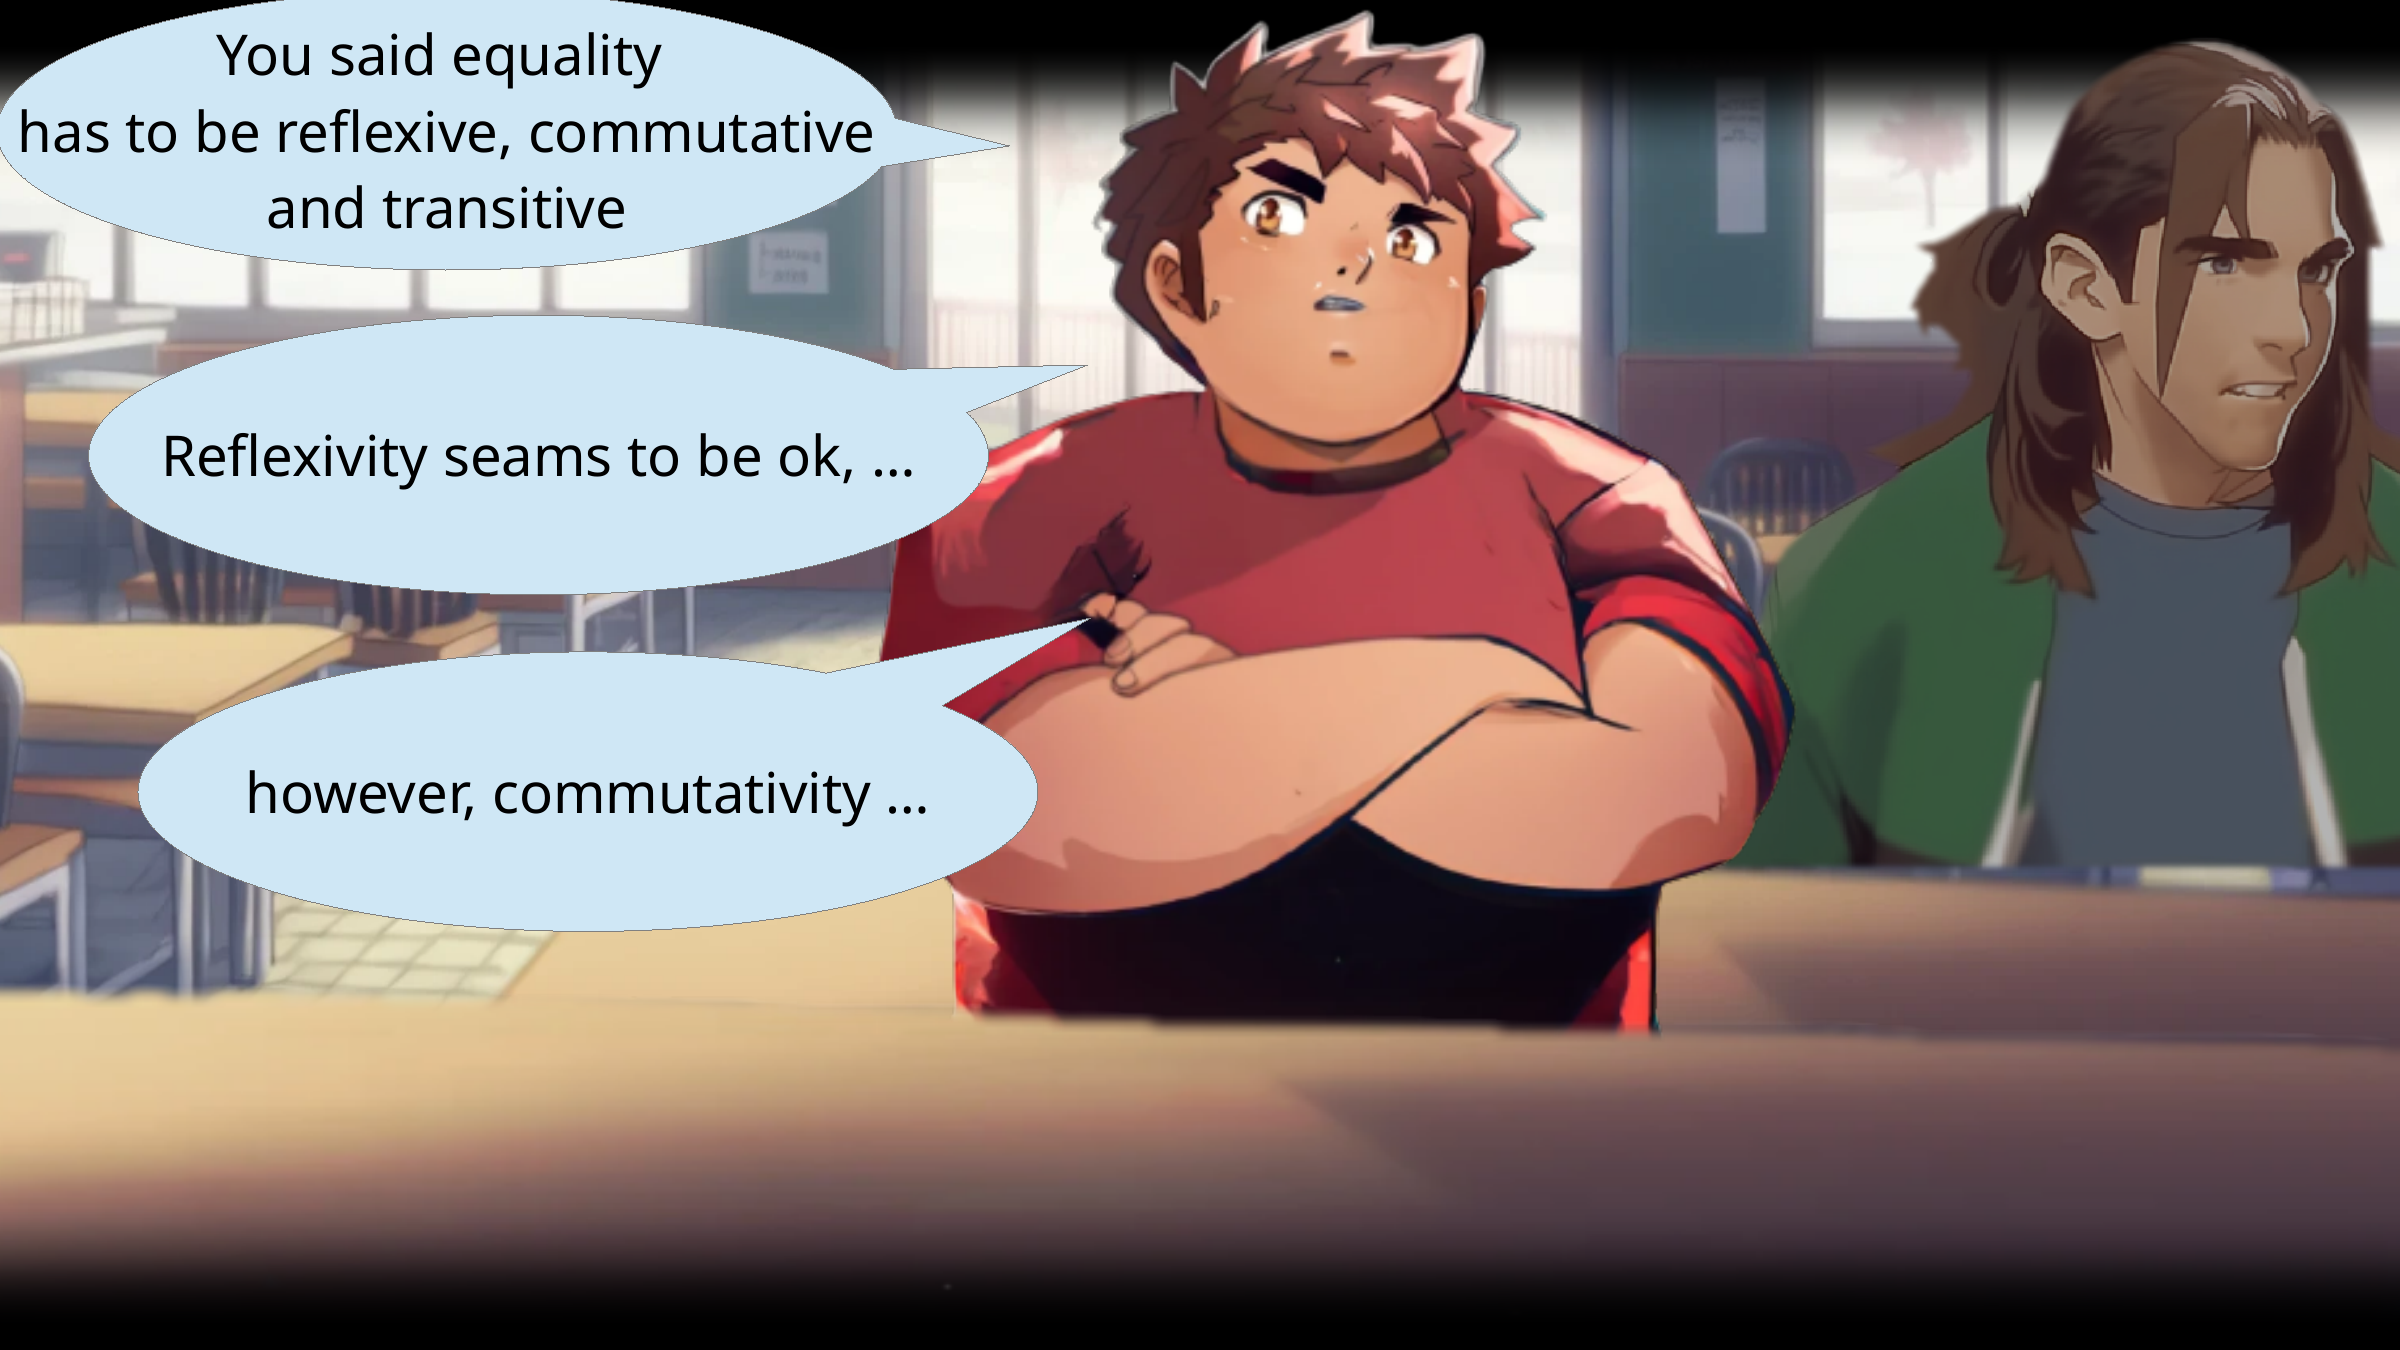

You said equality
has to be reflexive, commutative
and transitive
Reflexivity seams to be ok, …
however, commutativity …